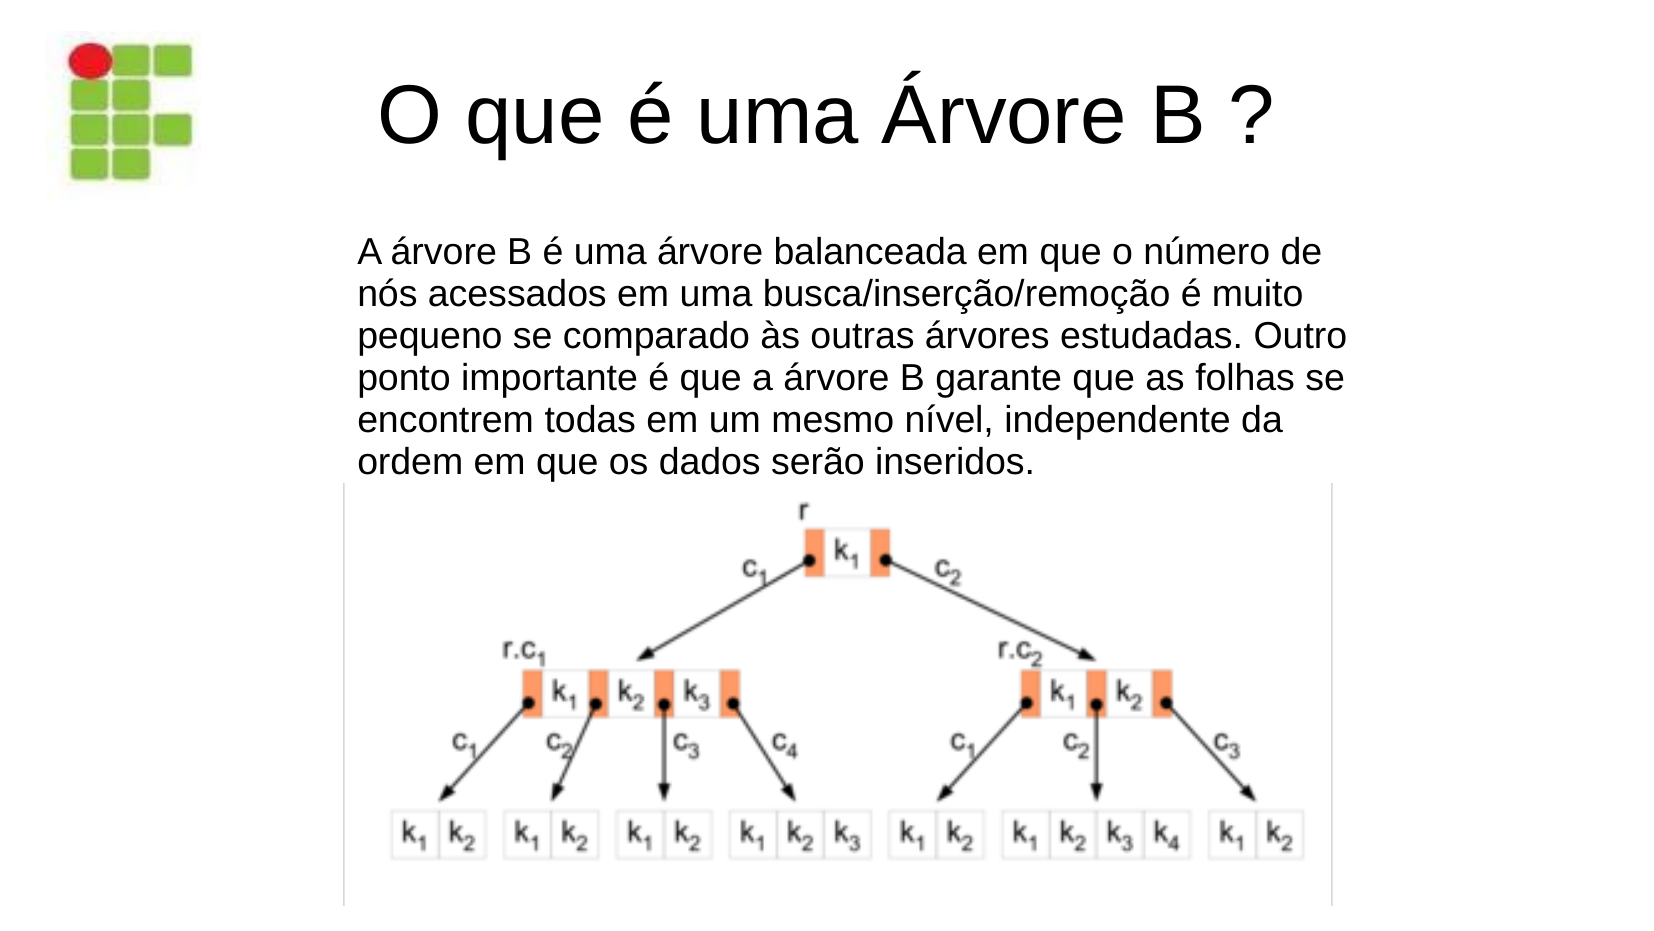

# O que é uma Árvore B ?
A árvore B é uma árvore balanceada em que o número de nós acessados em uma busca/inserção/remoção é muito pequeno se comparado às outras árvores estudadas. Outro ponto importante é que a árvore B garante que as folhas se encontrem todas em um mesmo nível, independente da ordem em que os dados serão inseridos.